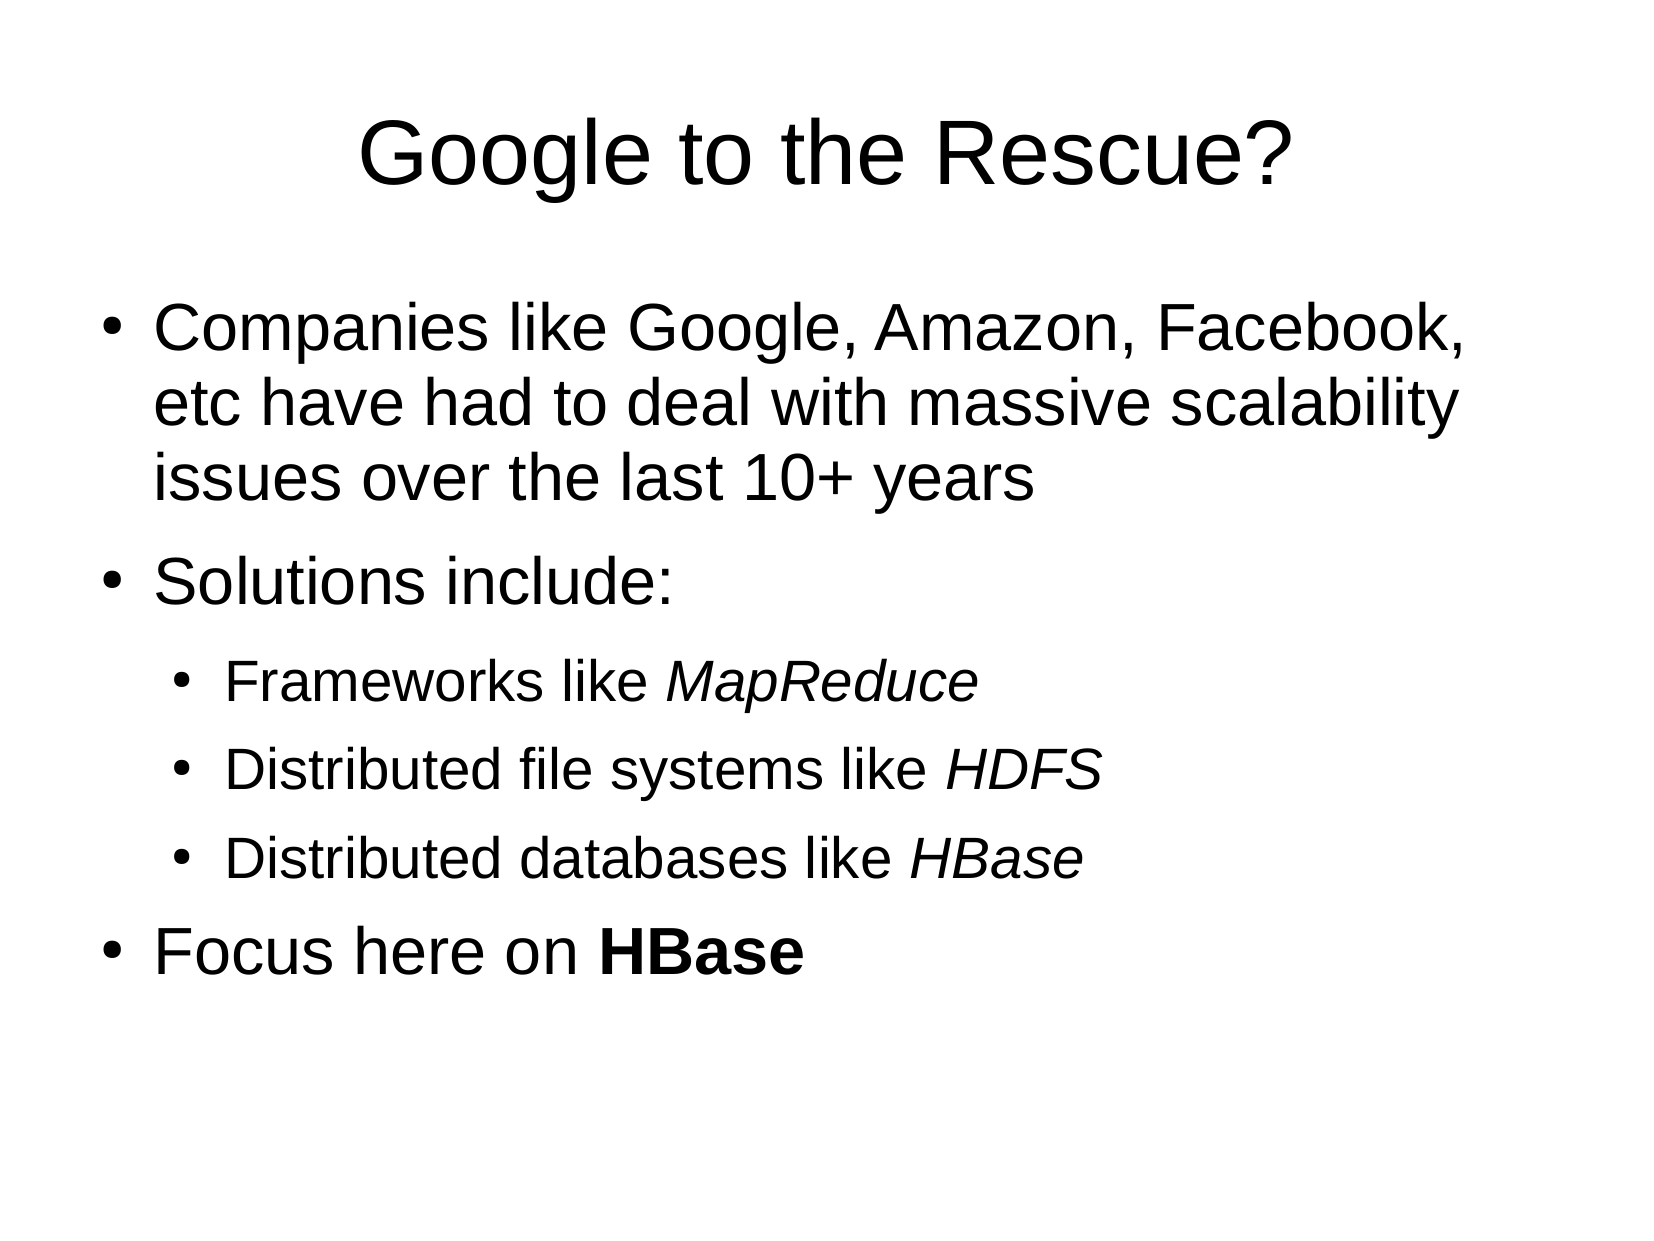

# Google to the Rescue?
Companies like Google, Amazon, Facebook, etc have had to deal with massive scalability issues over the last 10+ years
Solutions include:
Frameworks like MapReduce
Distributed file systems like HDFS
Distributed databases like HBase
Focus here on HBase